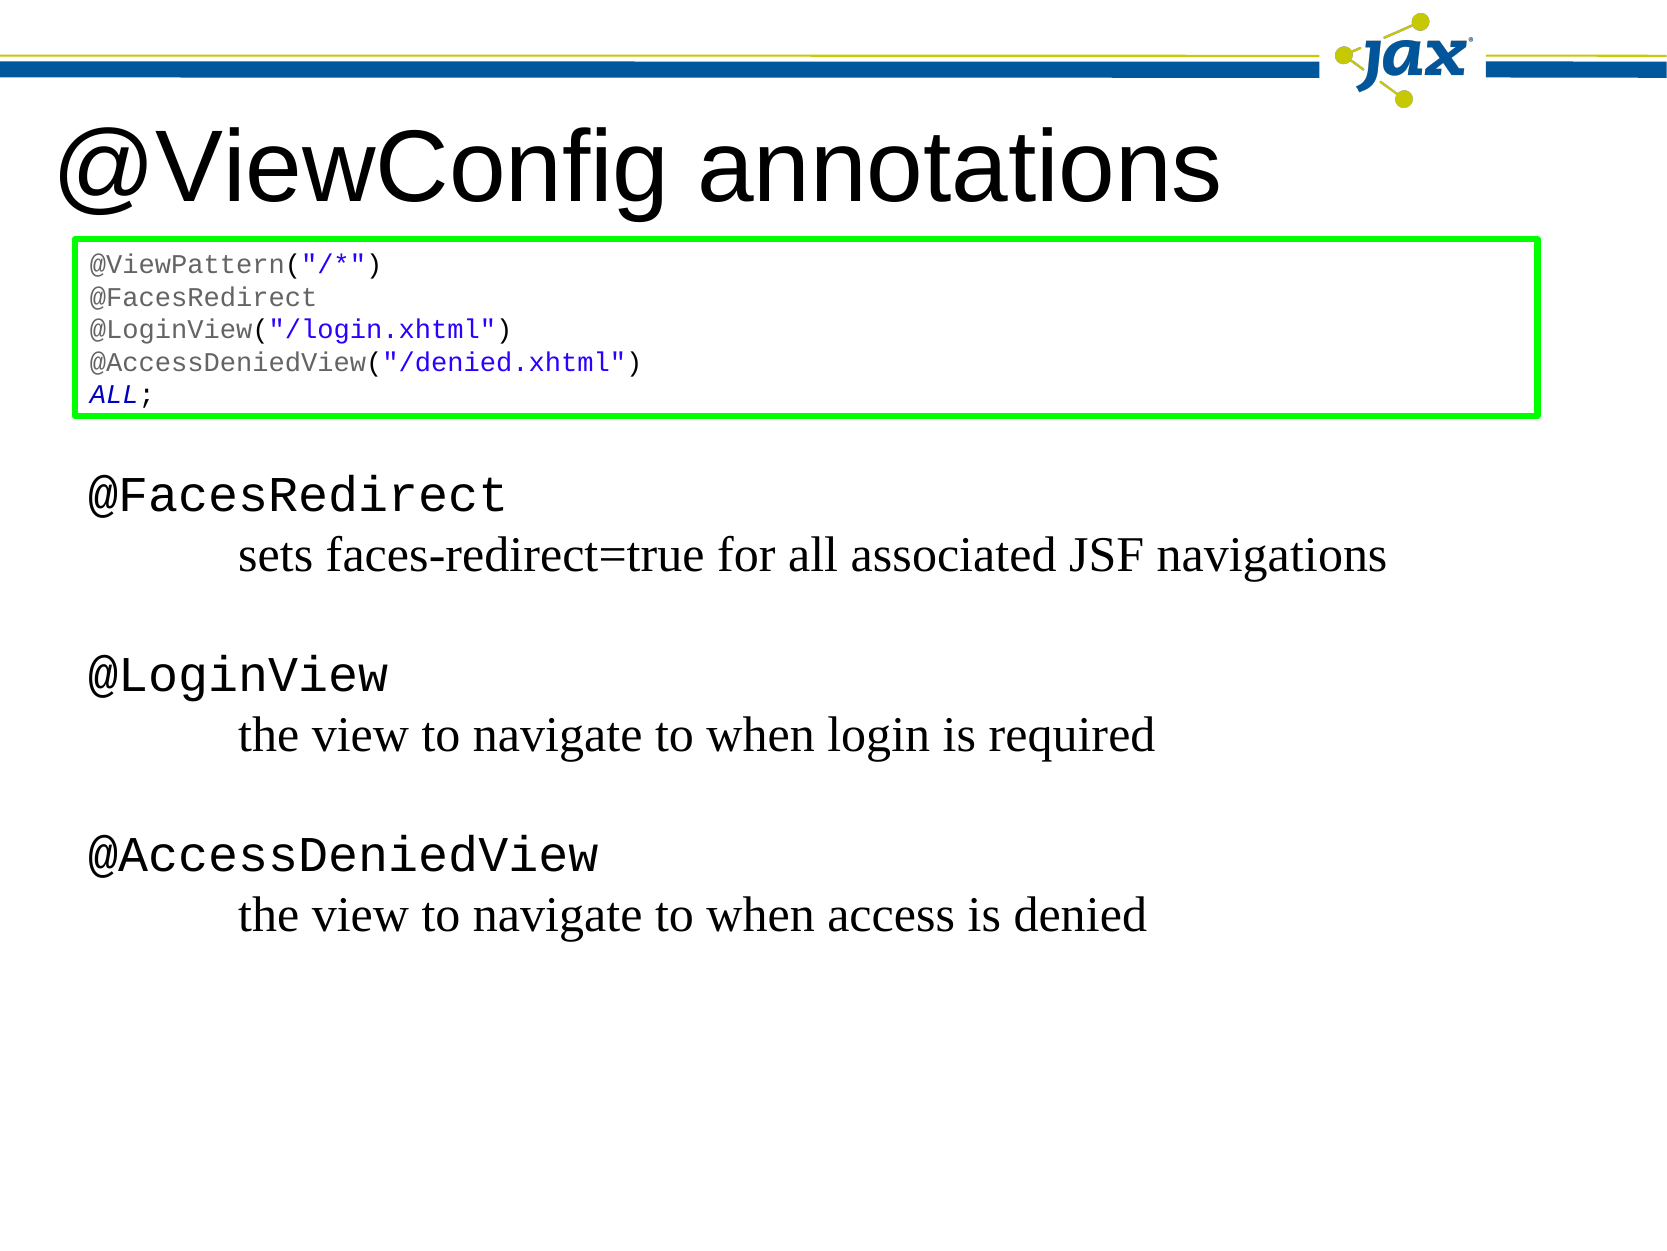

# @ViewConfig annotations
@ViewPattern("/*")
@FacesRedirect
@LoginView("/login.xhtml")
@AccessDeniedView("/denied.xhtml")
ALL;
@FacesRedirect
	sets faces-redirect=true for all associated JSF navigations
@LoginView
	the view to navigate to when login is required
@AccessDeniedView
	the view to navigate to when access is denied